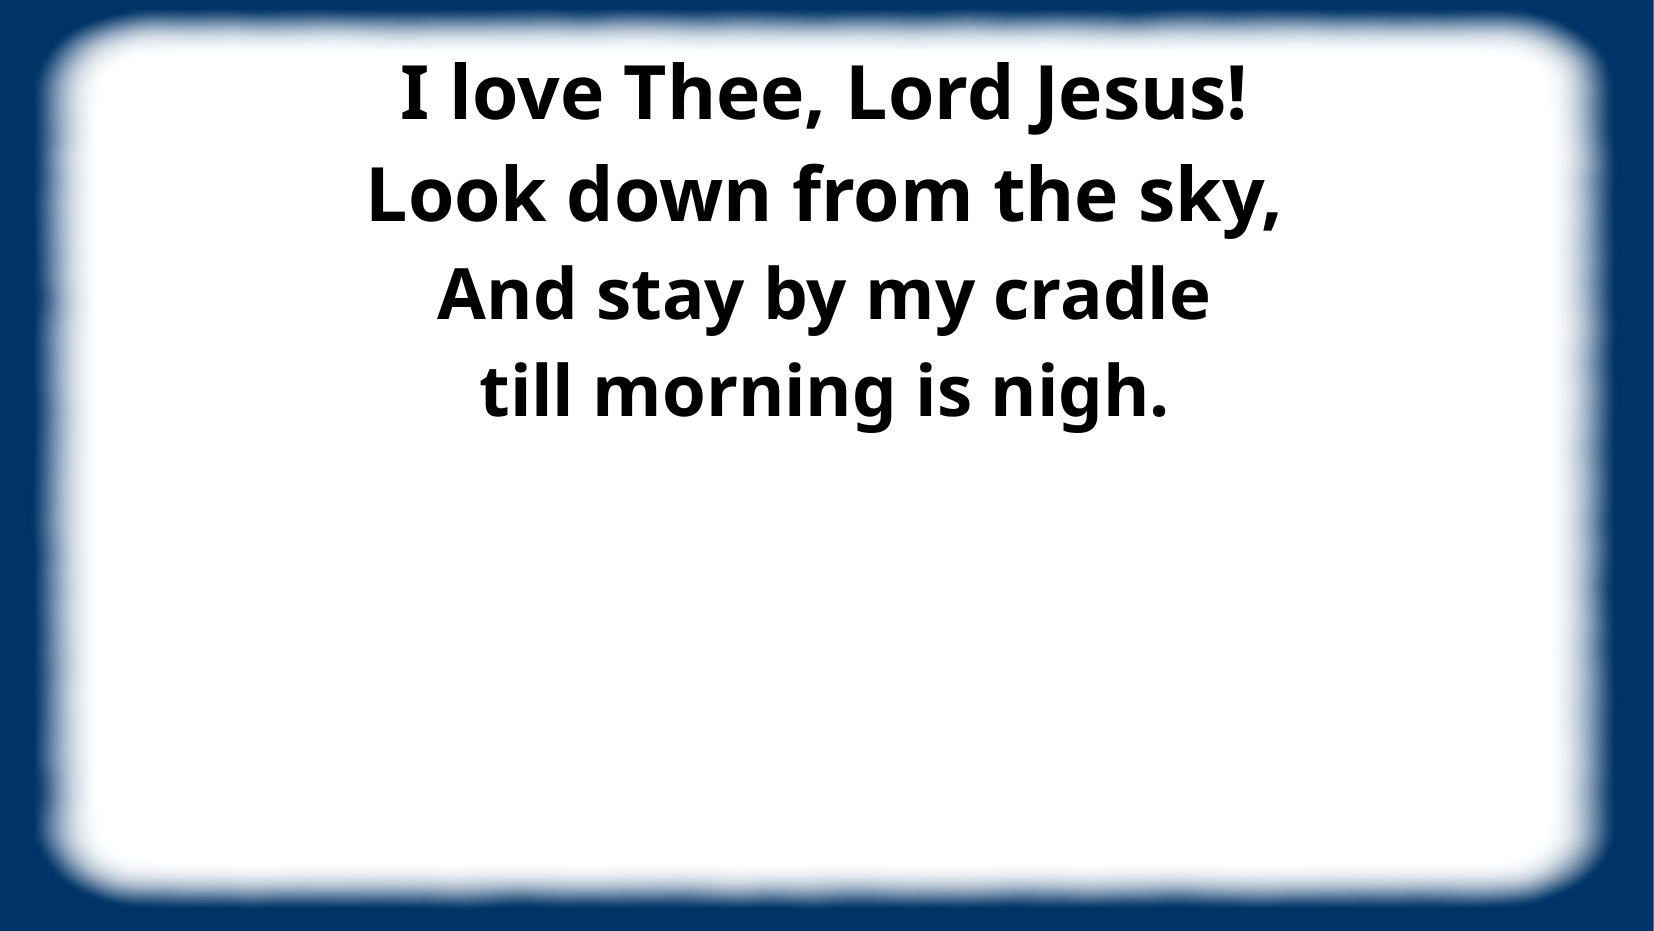

I love Thee, Lord Jesus!
Look down from the sky,
And stay by my cradle
till morning is nigh.